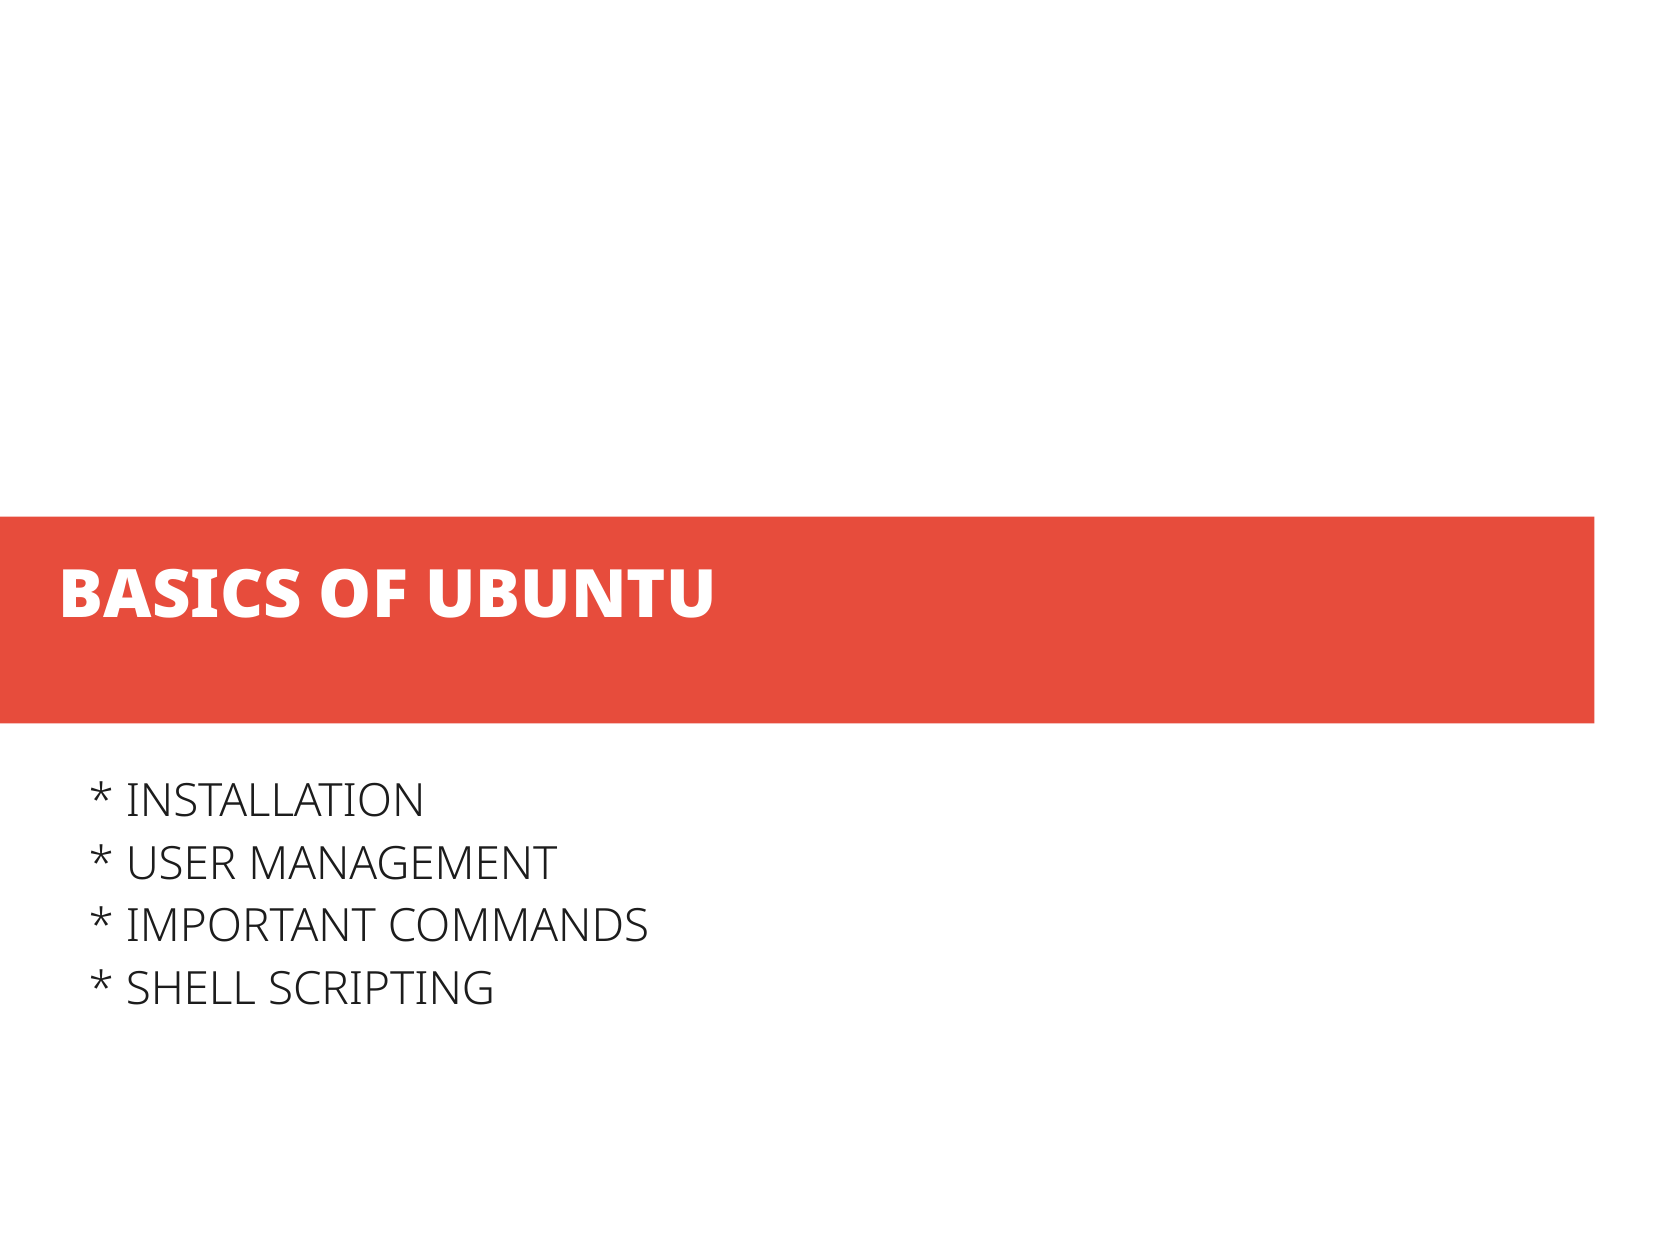

# BASICS OF UBUNTU
* INSTALLATION
* USER MANAGEMENT
* IMPORTANT COMMANDS
* SHELL SCRIPTING